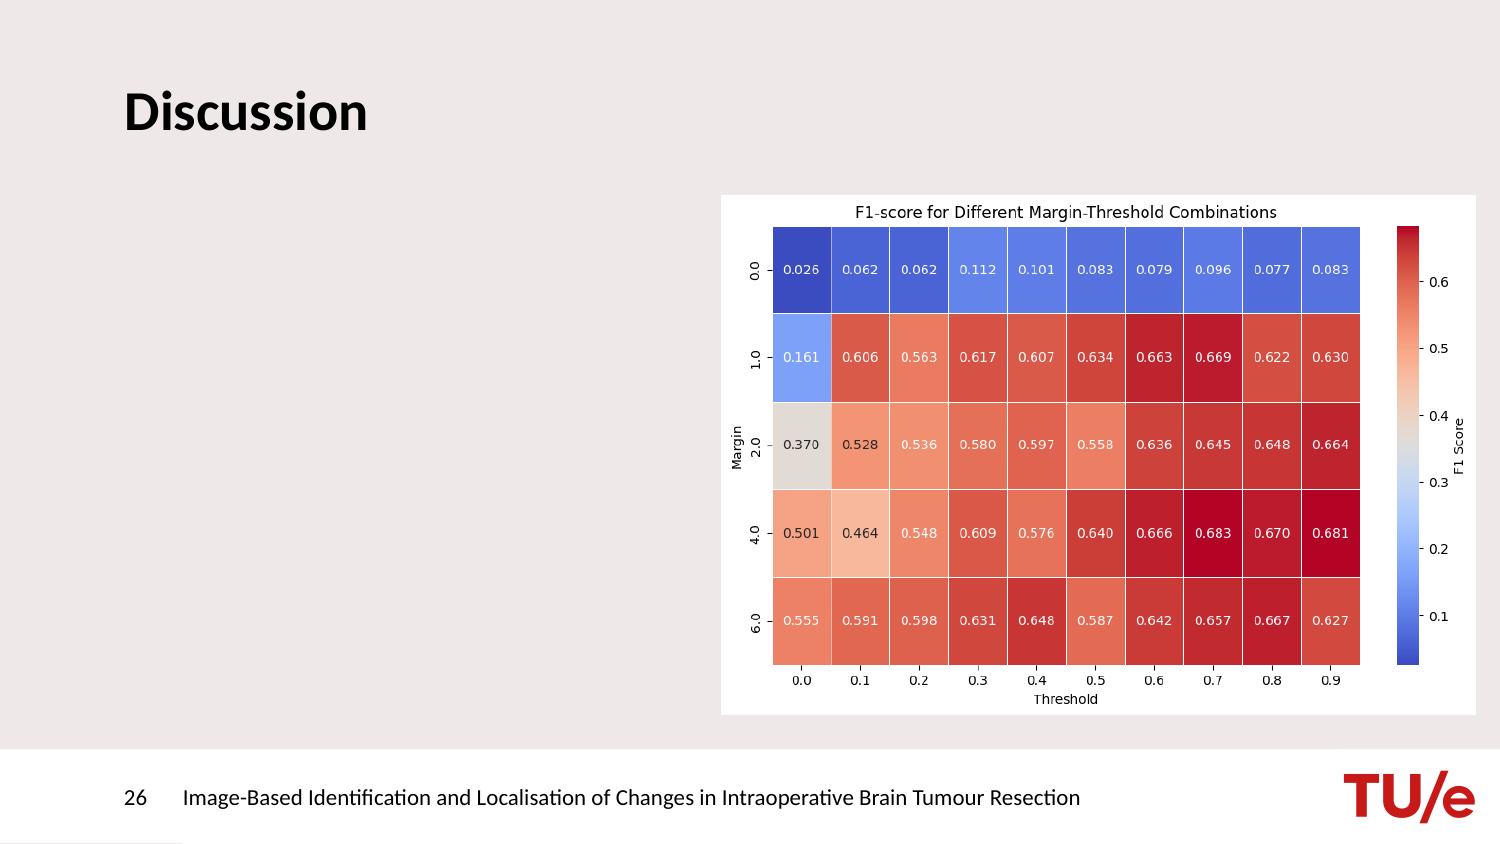

# Discussion
26
Image-Based Identification and Localisation of Changes in Intraoperative Brain Tumour Resection